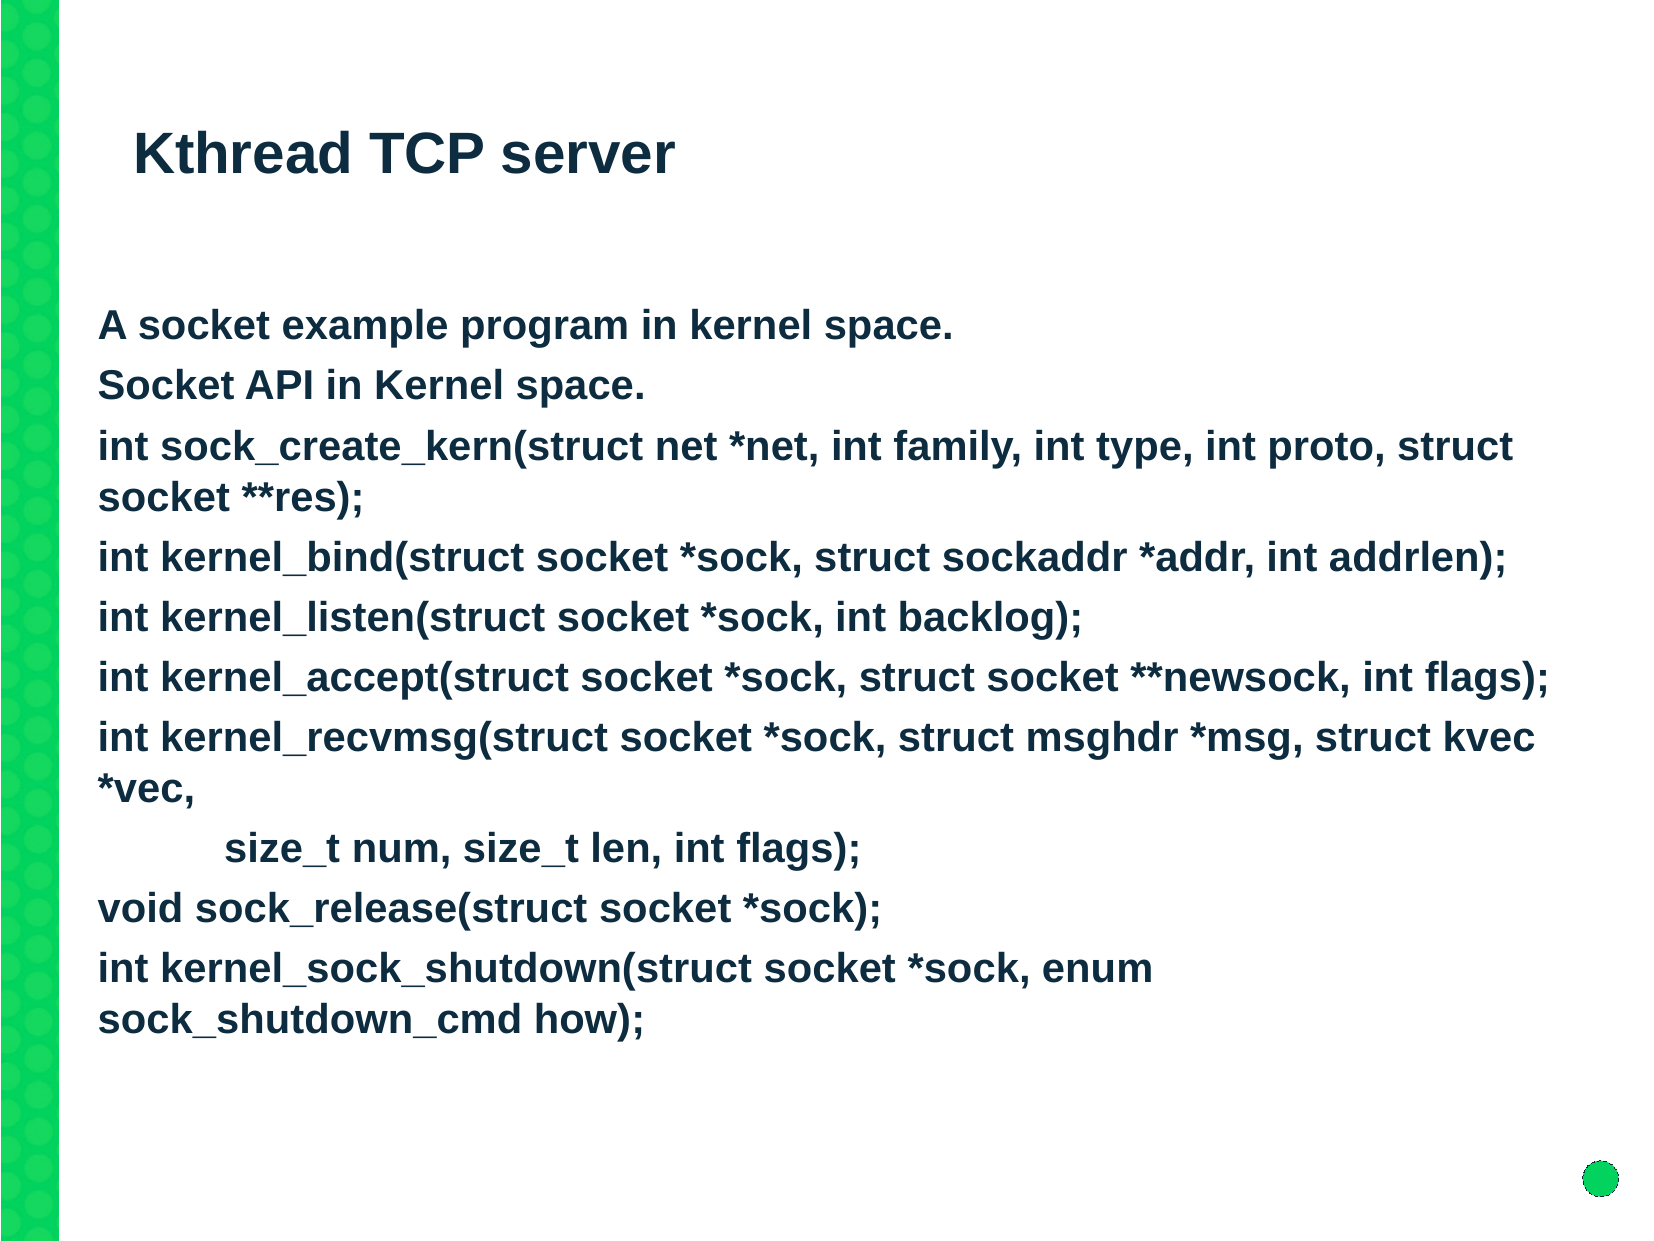

# Kthread TCP server
A socket example program in kernel space.
Socket API in Kernel space.
int sock_create_kern(struct net *net, int family, int type, int proto, struct socket **res);
int kernel_bind(struct socket *sock, struct sockaddr *addr, int addrlen);
int kernel_listen(struct socket *sock, int backlog);
int kernel_accept(struct socket *sock, struct socket **newsock, int flags);
int kernel_recvmsg(struct socket *sock, struct msghdr *msg, struct kvec *vec,
 size_t num, size_t len, int flags);
void sock_release(struct socket *sock);
int kernel_sock_shutdown(struct socket *sock, enum sock_shutdown_cmd how);